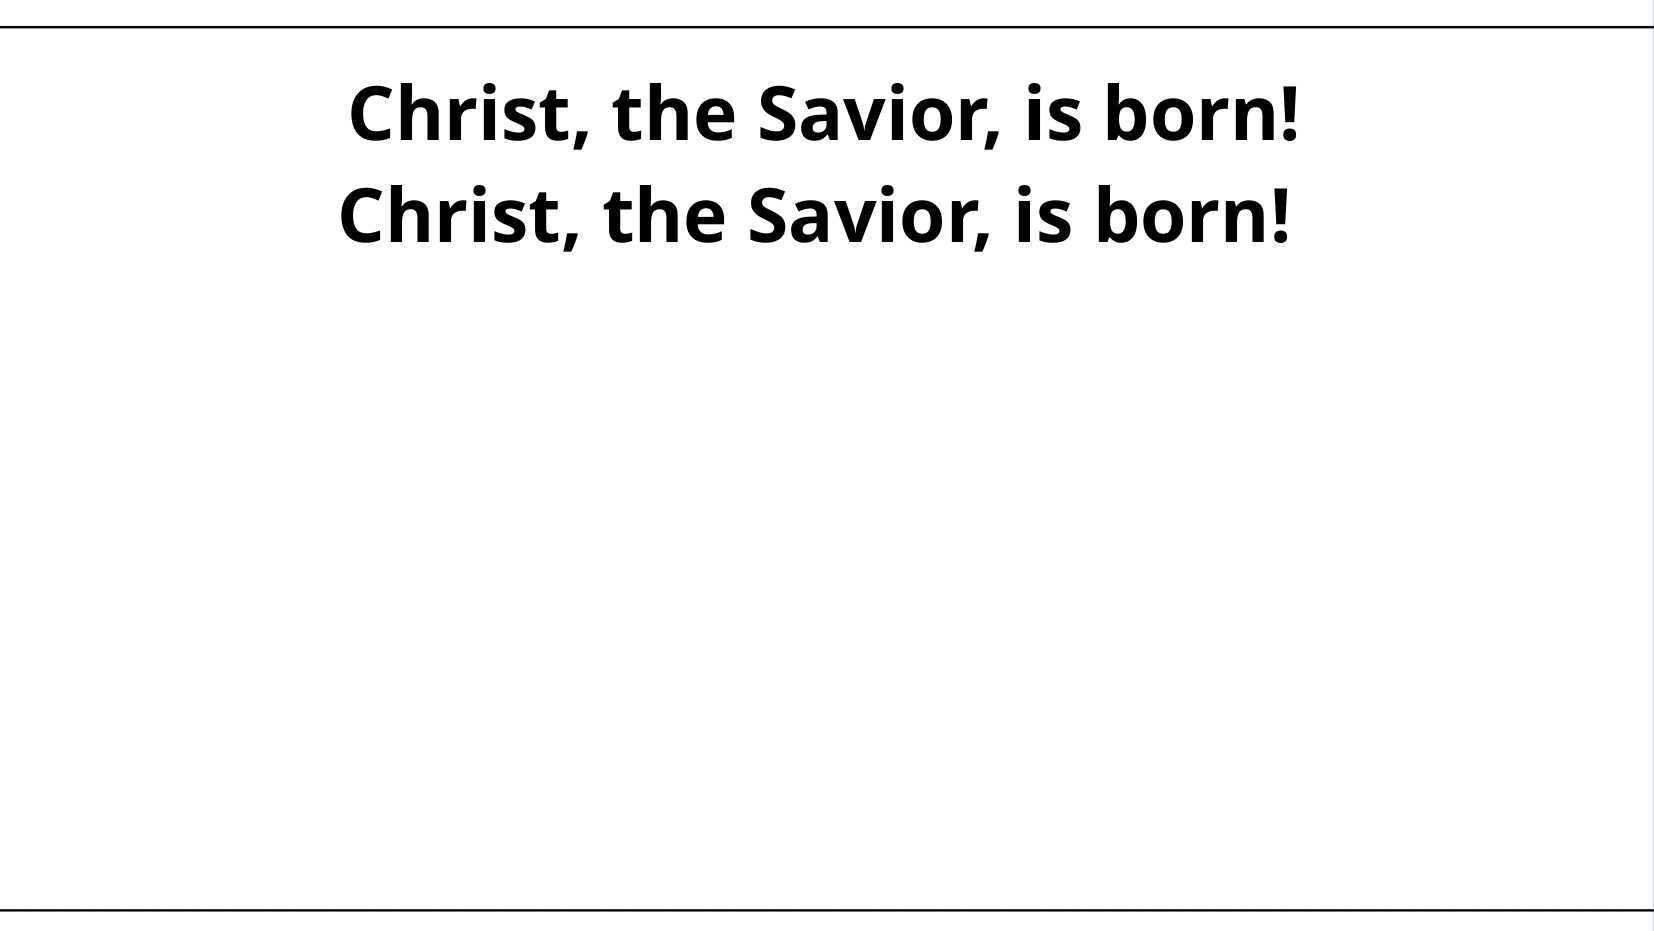

Christ, the Savior, is born!
Christ, the Savior, is born!